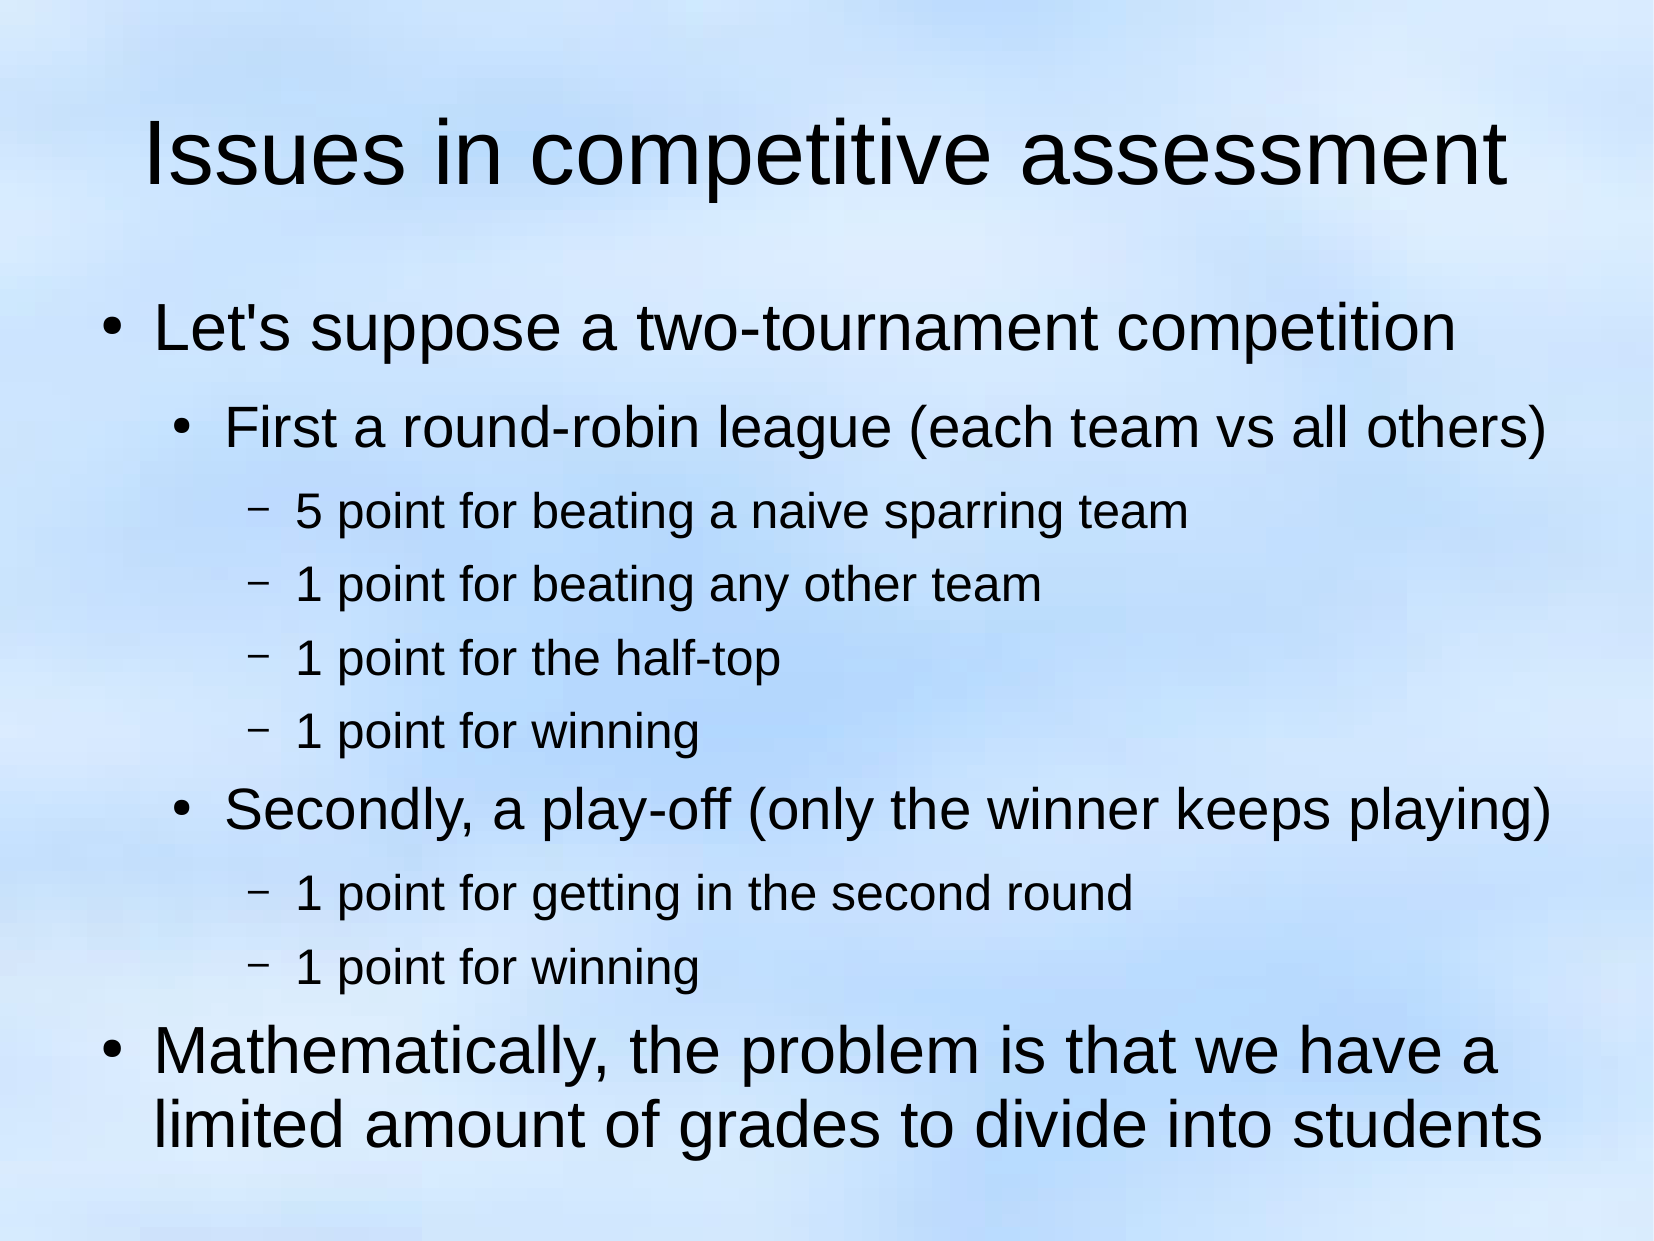

# Issues in competitive assessment
Let's suppose a two-tournament competition
First a round-robin league (each team vs all others)
5 point for beating a naive sparring team
1 point for beating any other team
1 point for the half-top
1 point for winning
Secondly, a play-off (only the winner keeps playing)
1 point for getting in the second round
1 point for winning
Mathematically, the problem is that we have a limited amount of grades to divide into students